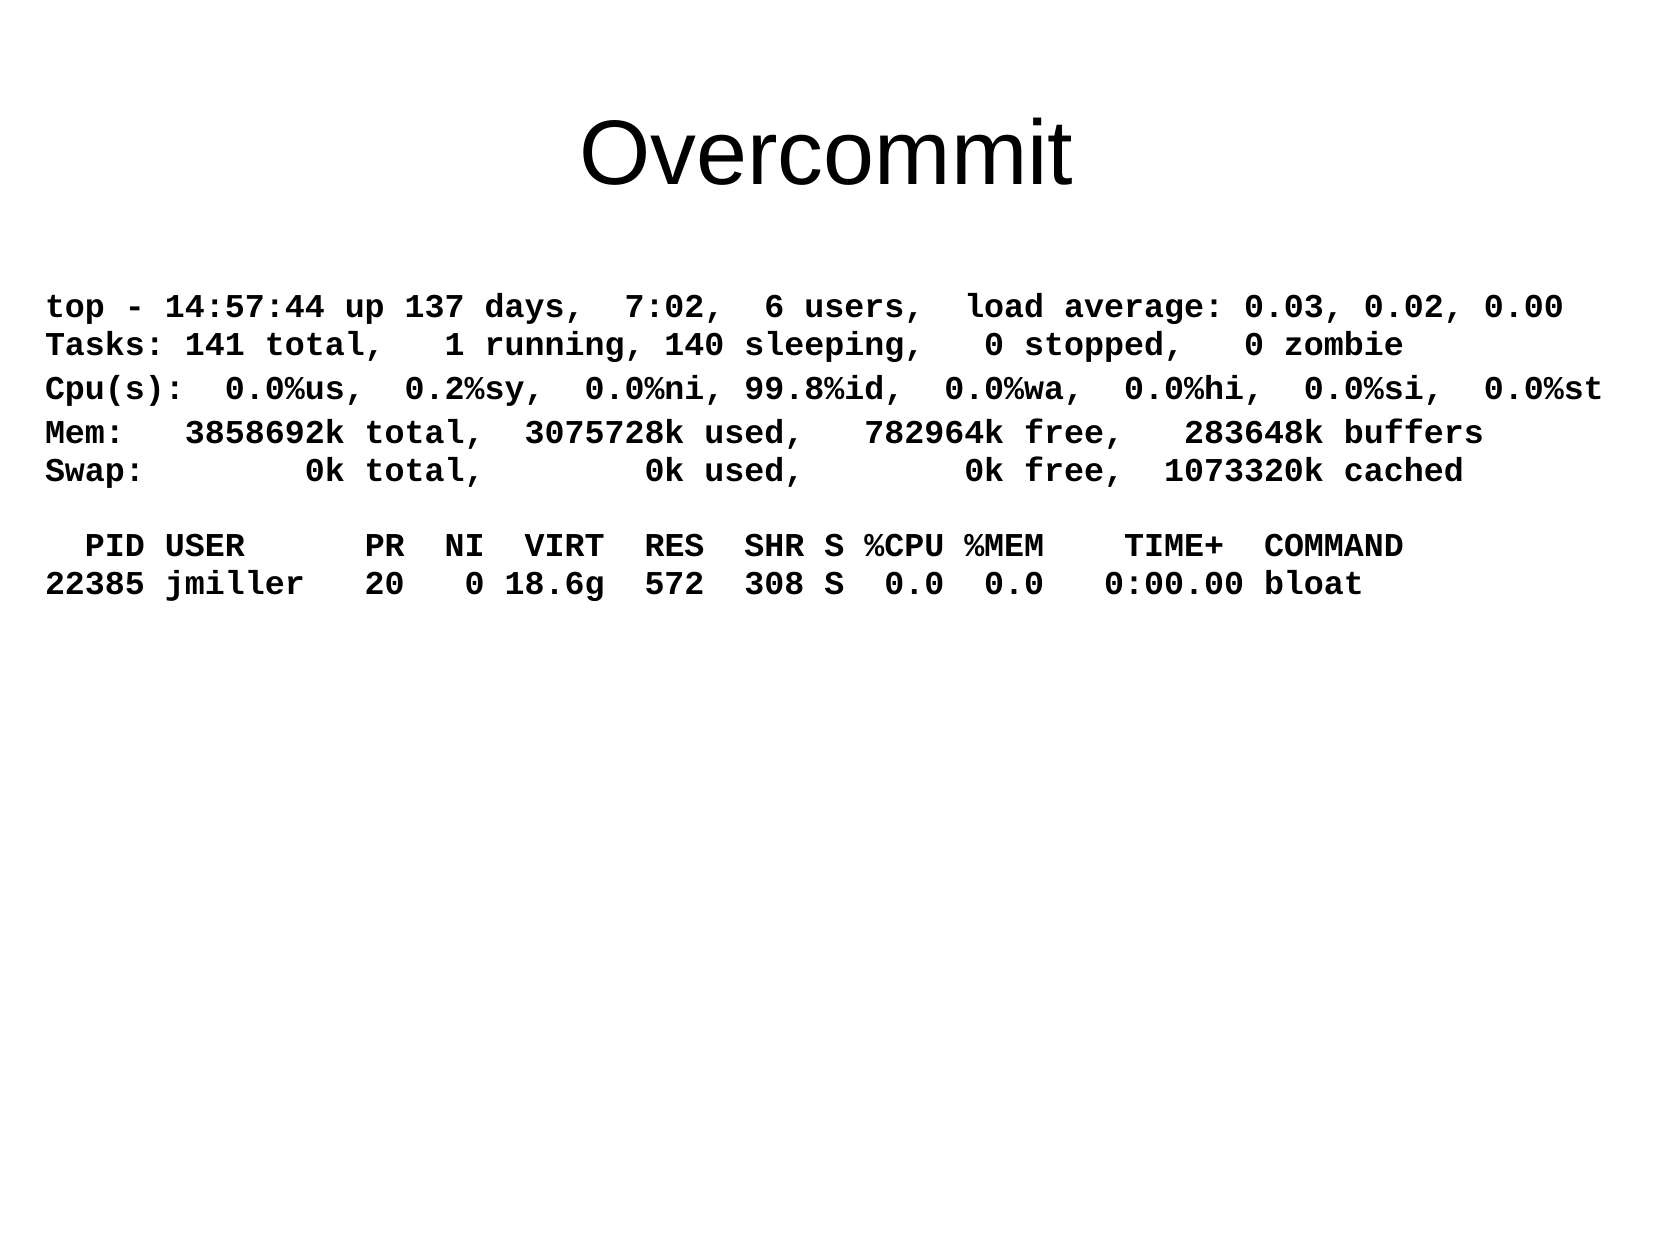

# Overcommit
top - 14:57:44 up 137 days, 7:02, 6 users, load average: 0.03, 0.02, 0.00
Tasks: 141 total, 1 running, 140 sleeping, 0 stopped, 0 zombie
Cpu(s): 0.0%us, 0.2%sy, 0.0%ni, 99.8%id, 0.0%wa, 0.0%hi, 0.0%si, 0.0%st
Mem: 3858692k total, 3075728k used, 782964k free, 283648k buffers
Swap: 0k total, 0k used, 0k free, 1073320k cached
 PID USER PR NI VIRT RES SHR S %CPU %MEM TIME+ COMMAND
22385 jmiller 20 0 18.6g 572 308 S 0.0 0.0 0:00.00 bloat